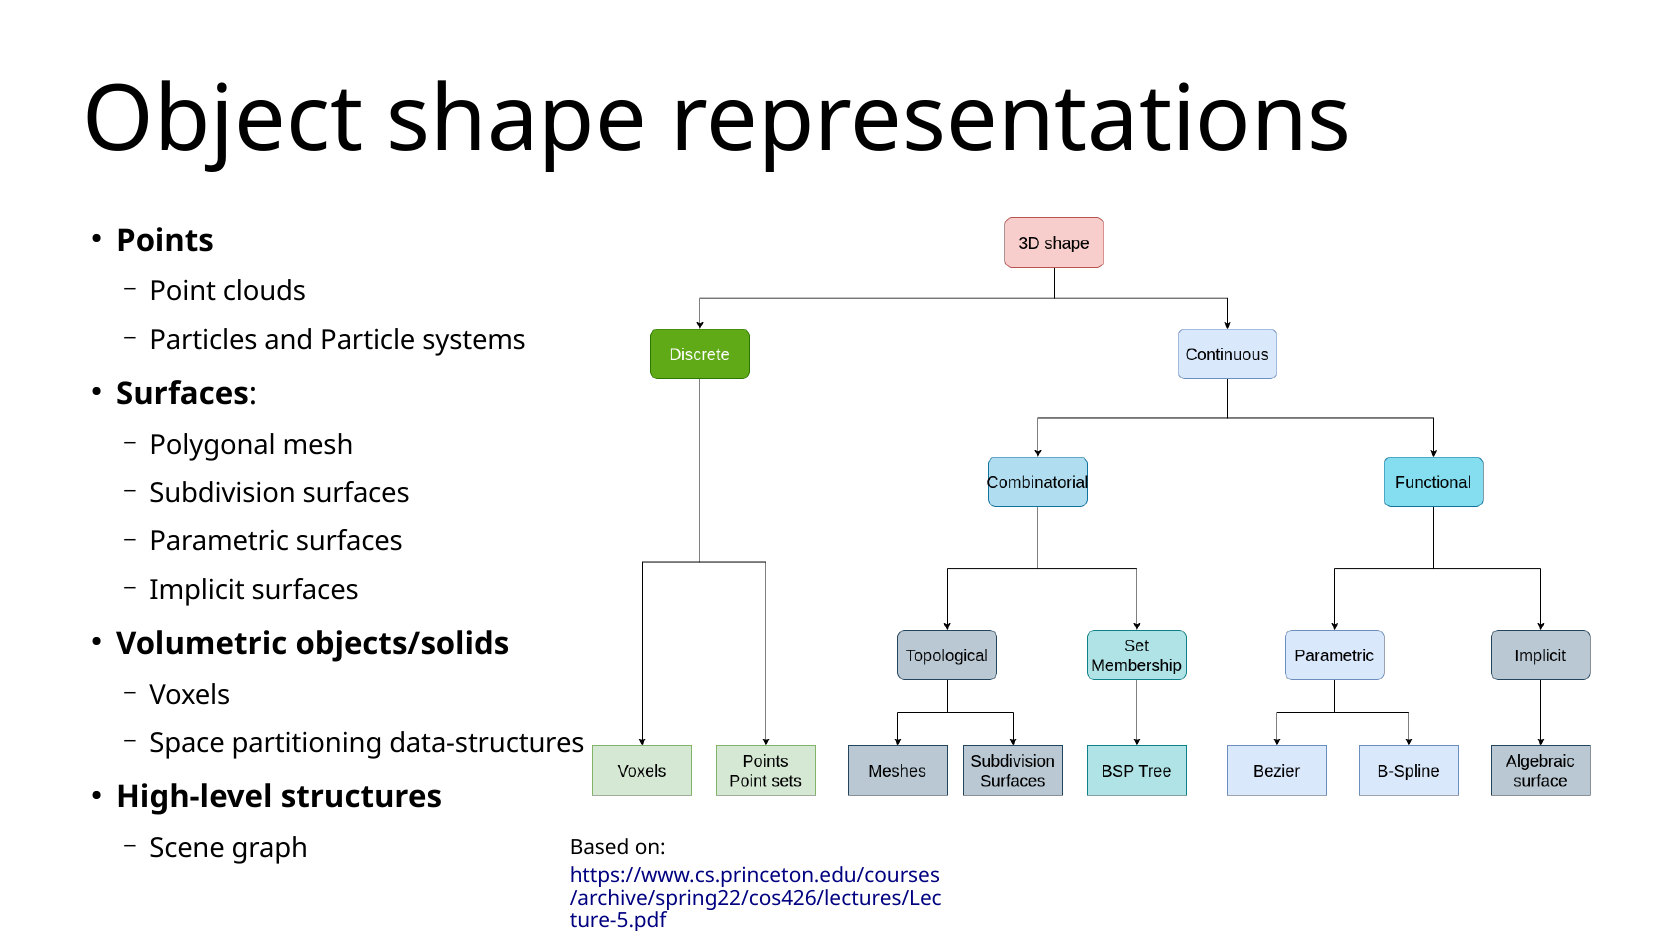

# Object shape representations
Points
Point clouds
Particles and Particle systems
Surfaces:
Polygonal mesh
Subdivision surfaces
Parametric surfaces
Implicit surfaces
Volumetric objects/solids
Voxels
Space partitioning data-structures
High-level structures
Scene graph
Based on: https://www.cs.princeton.edu/courses/archive/spring22/cos426/lectures/Lecture-5.pdf